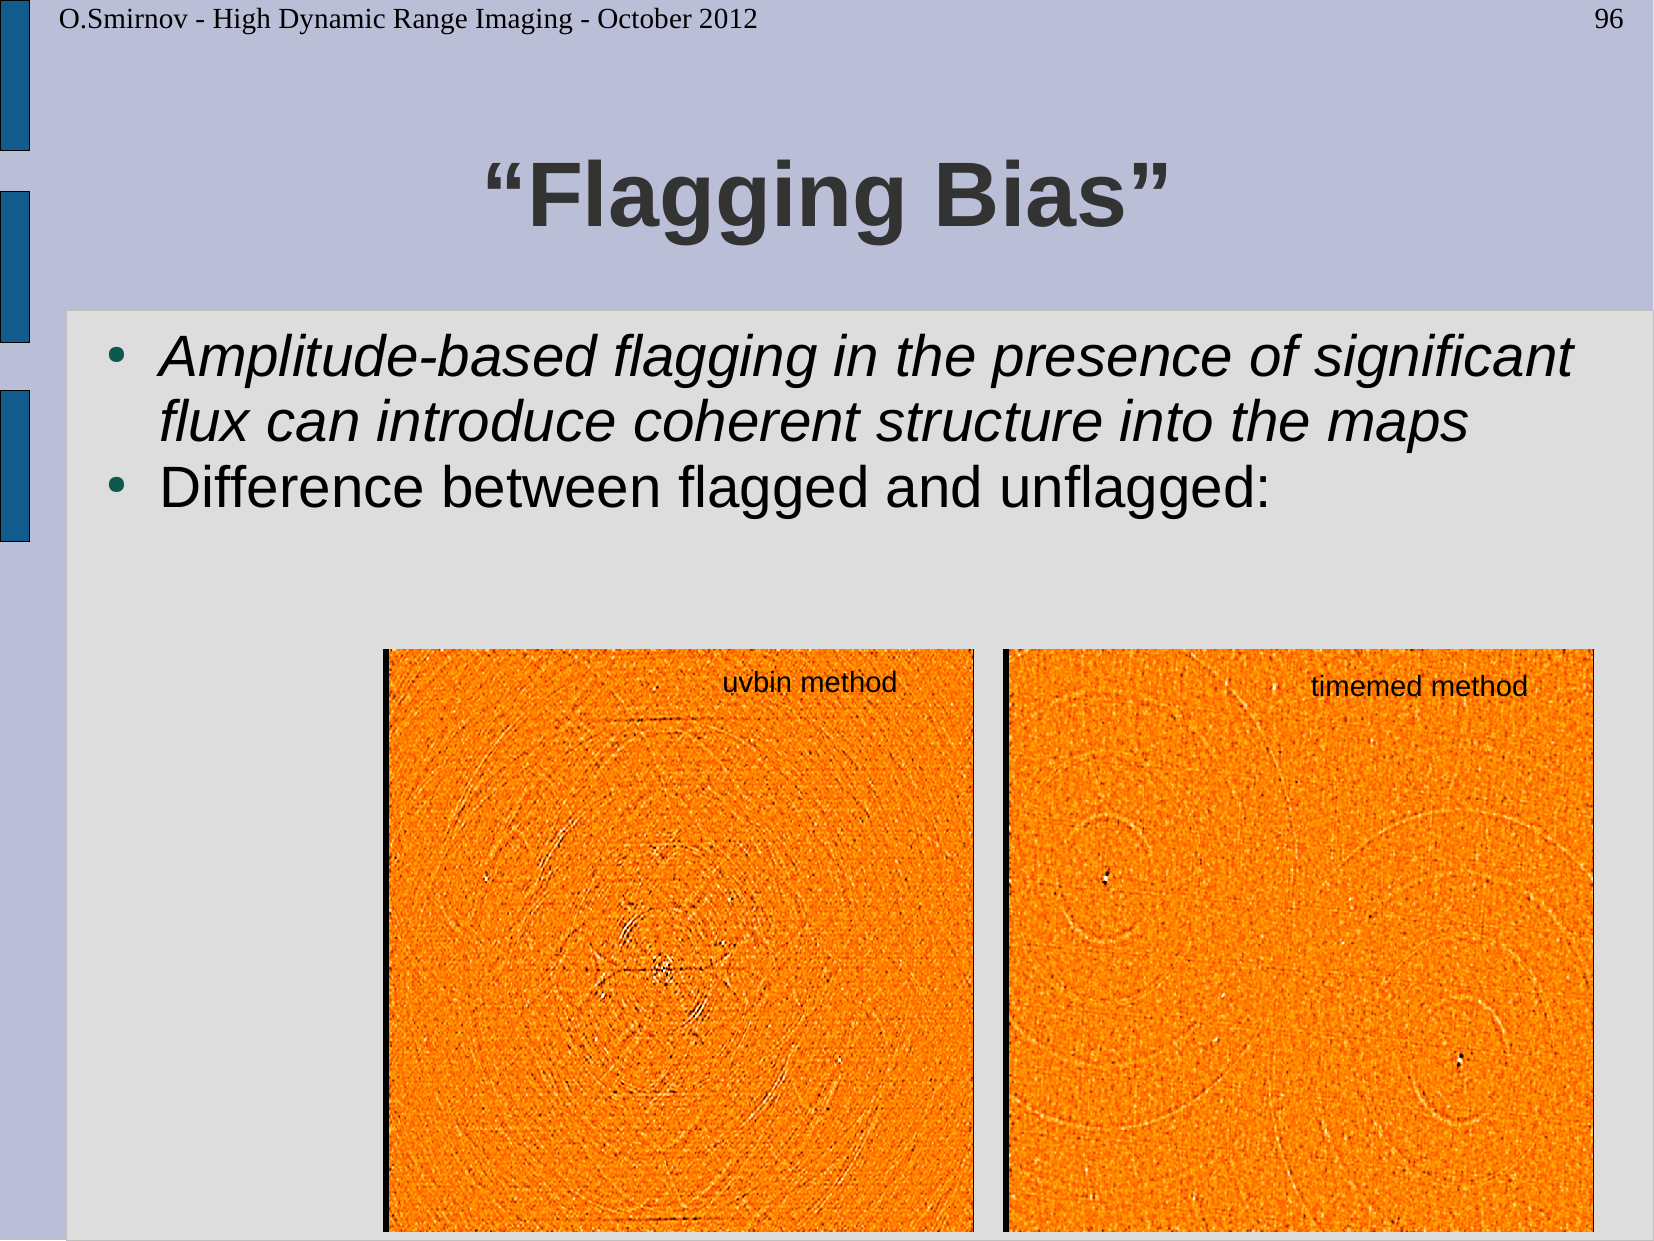

O.Smirnov - High Dynamic Range Imaging - October 2012
96
# “Flagging Bias”
Amplitude-based flagging in the presence of significant flux can introduce coherent structure into the maps
Difference between flagged and unflagged:
uvbin method
timemed method